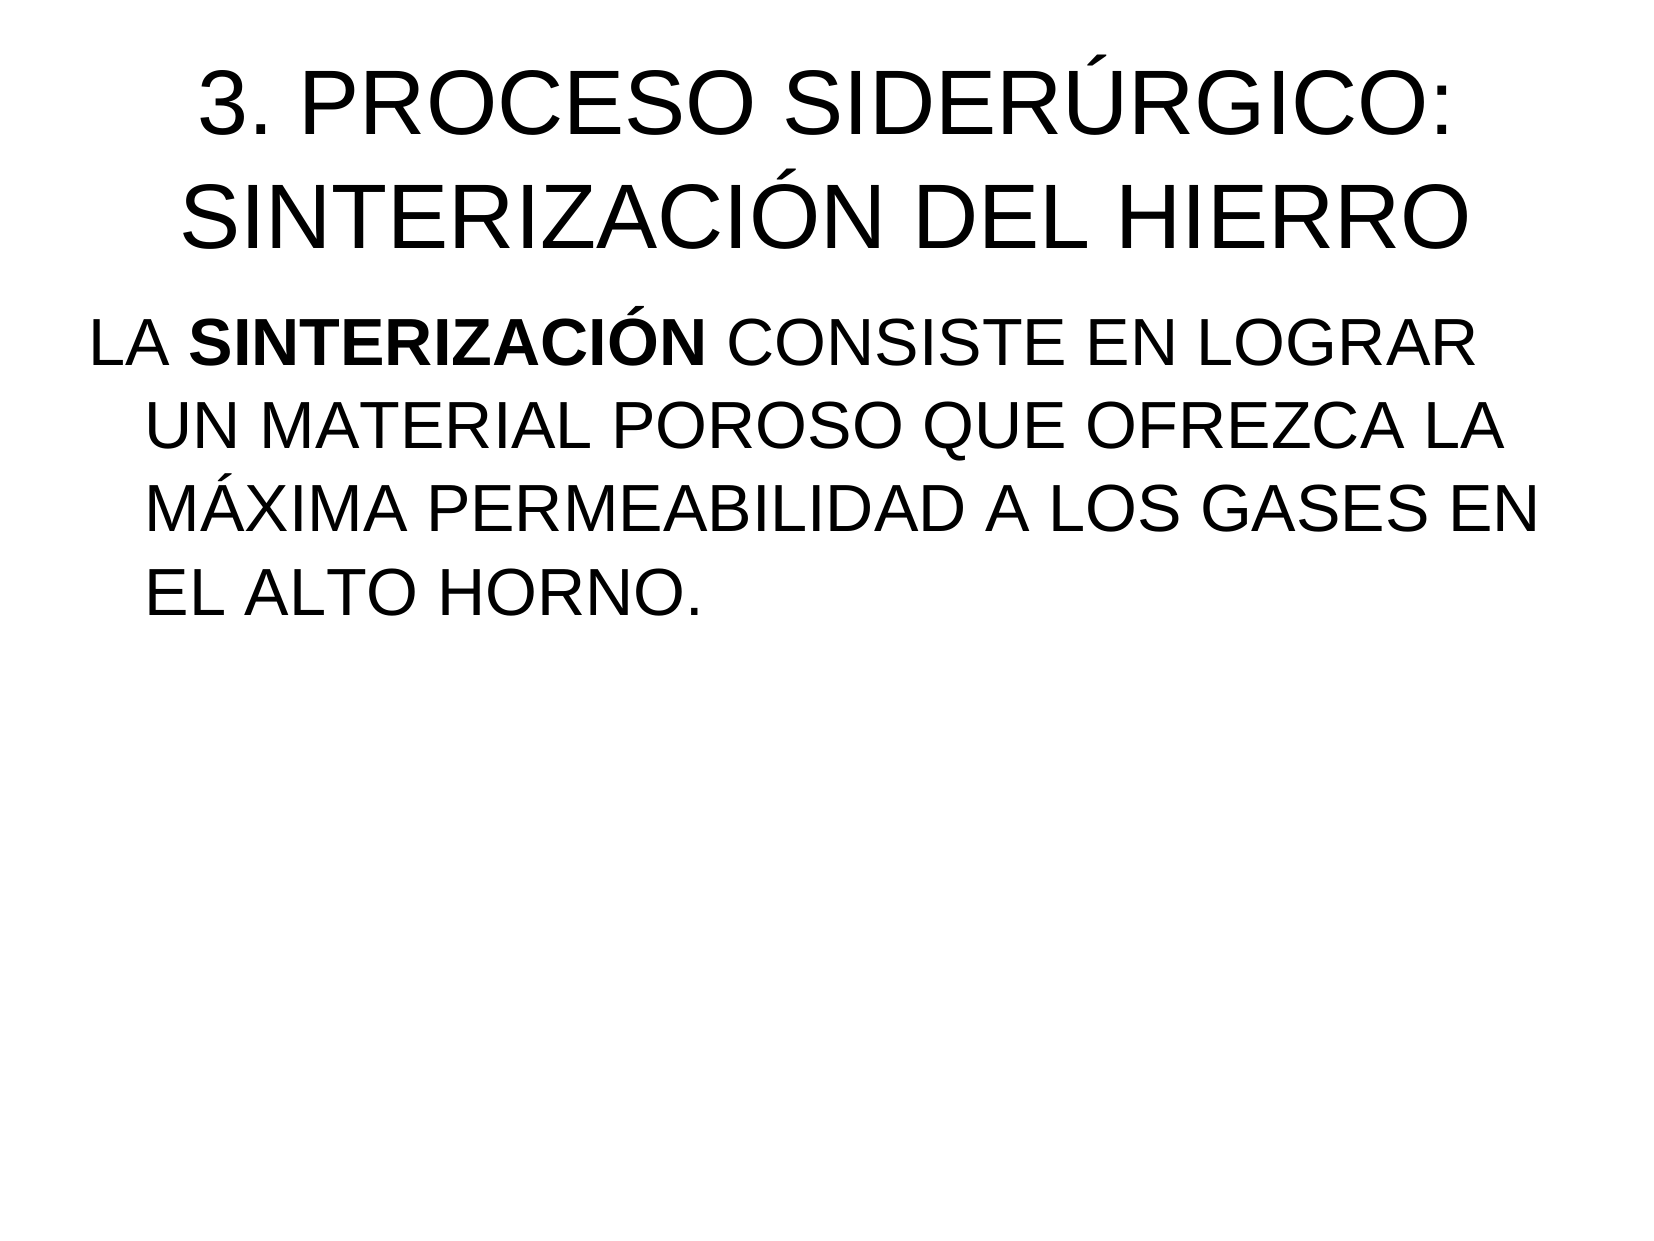

# 3. PROCESO SIDERÚRGICO: SINTERIZACIÓN DEL HIERRO
LA SINTERIZACIÓN CONSISTE EN LOGRAR UN MATERIAL POROSO QUE OFREZCA LA MÁXIMA PERMEABILIDAD A LOS GASES EN EL ALTO HORNO.